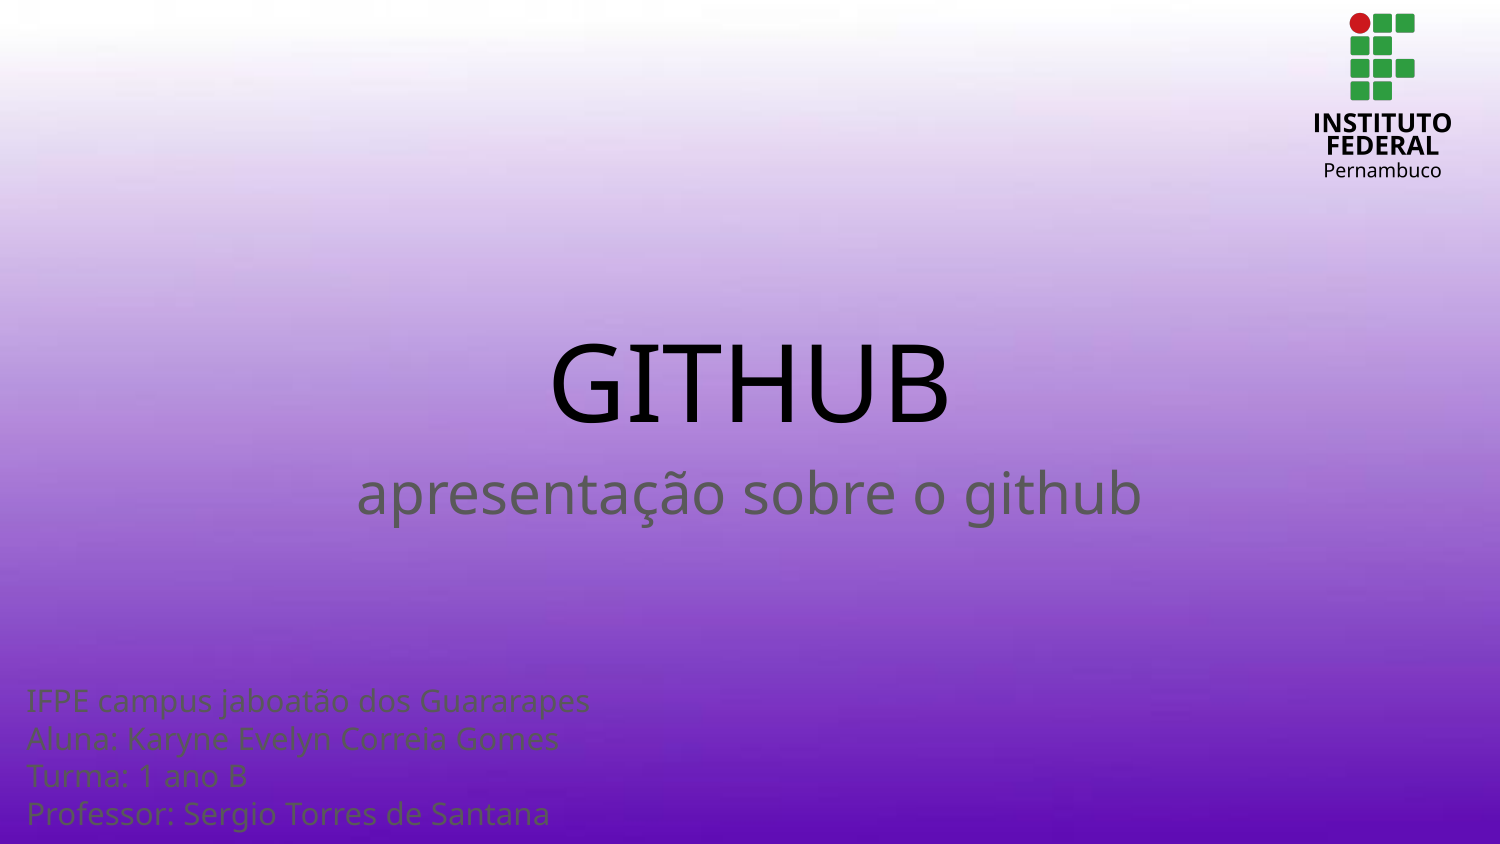

# GITHUB
apresentação sobre o github
IFPE campus jaboatão dos Guararapes
Aluna: Karyne Evelyn Correia Gomes
Turma: 1 ano B
Professor: Sergio Torres de Santana